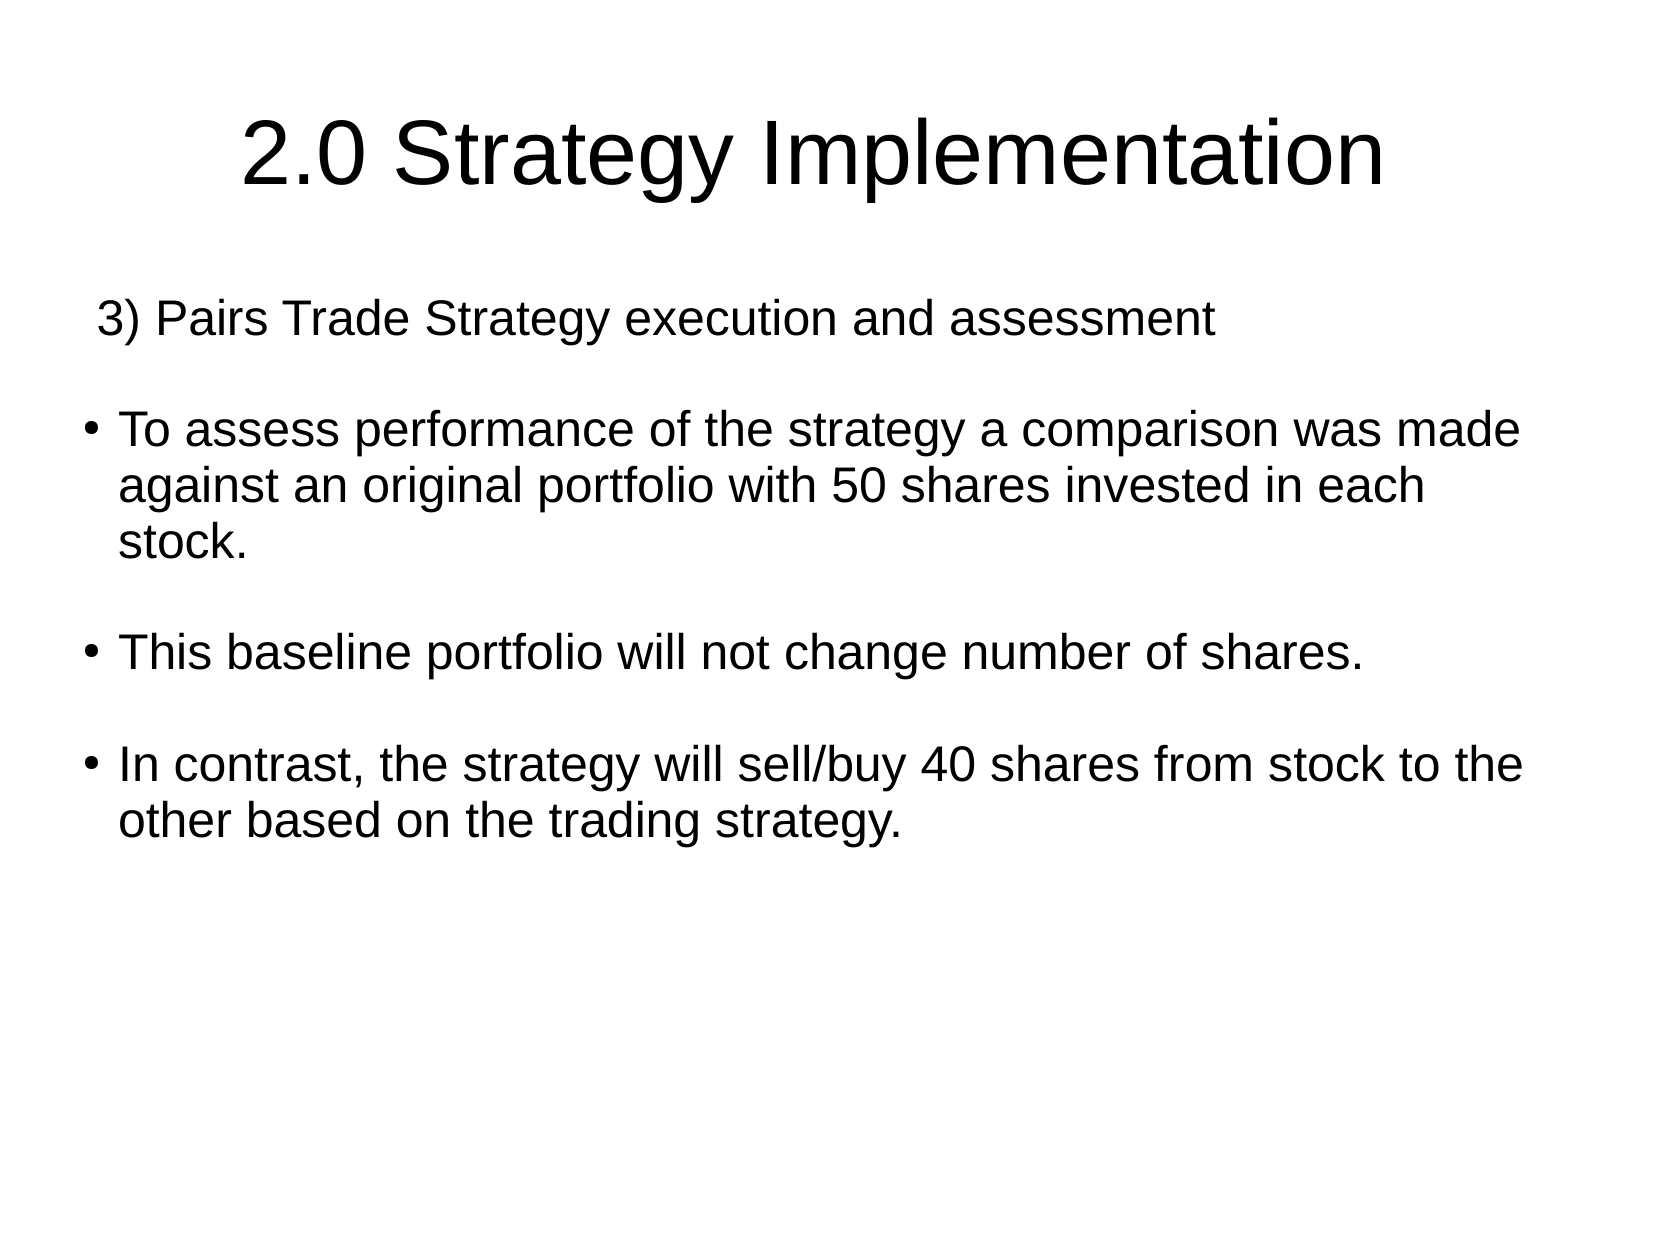

# 2.0 Strategy Implementation
 3) Pairs Trade Strategy execution and assessment
To assess performance of the strategy a comparison was made against an original portfolio with 50 shares invested in each stock.
This baseline portfolio will not change number of shares.
In contrast, the strategy will sell/buy 40 shares from stock to the other based on the trading strategy.